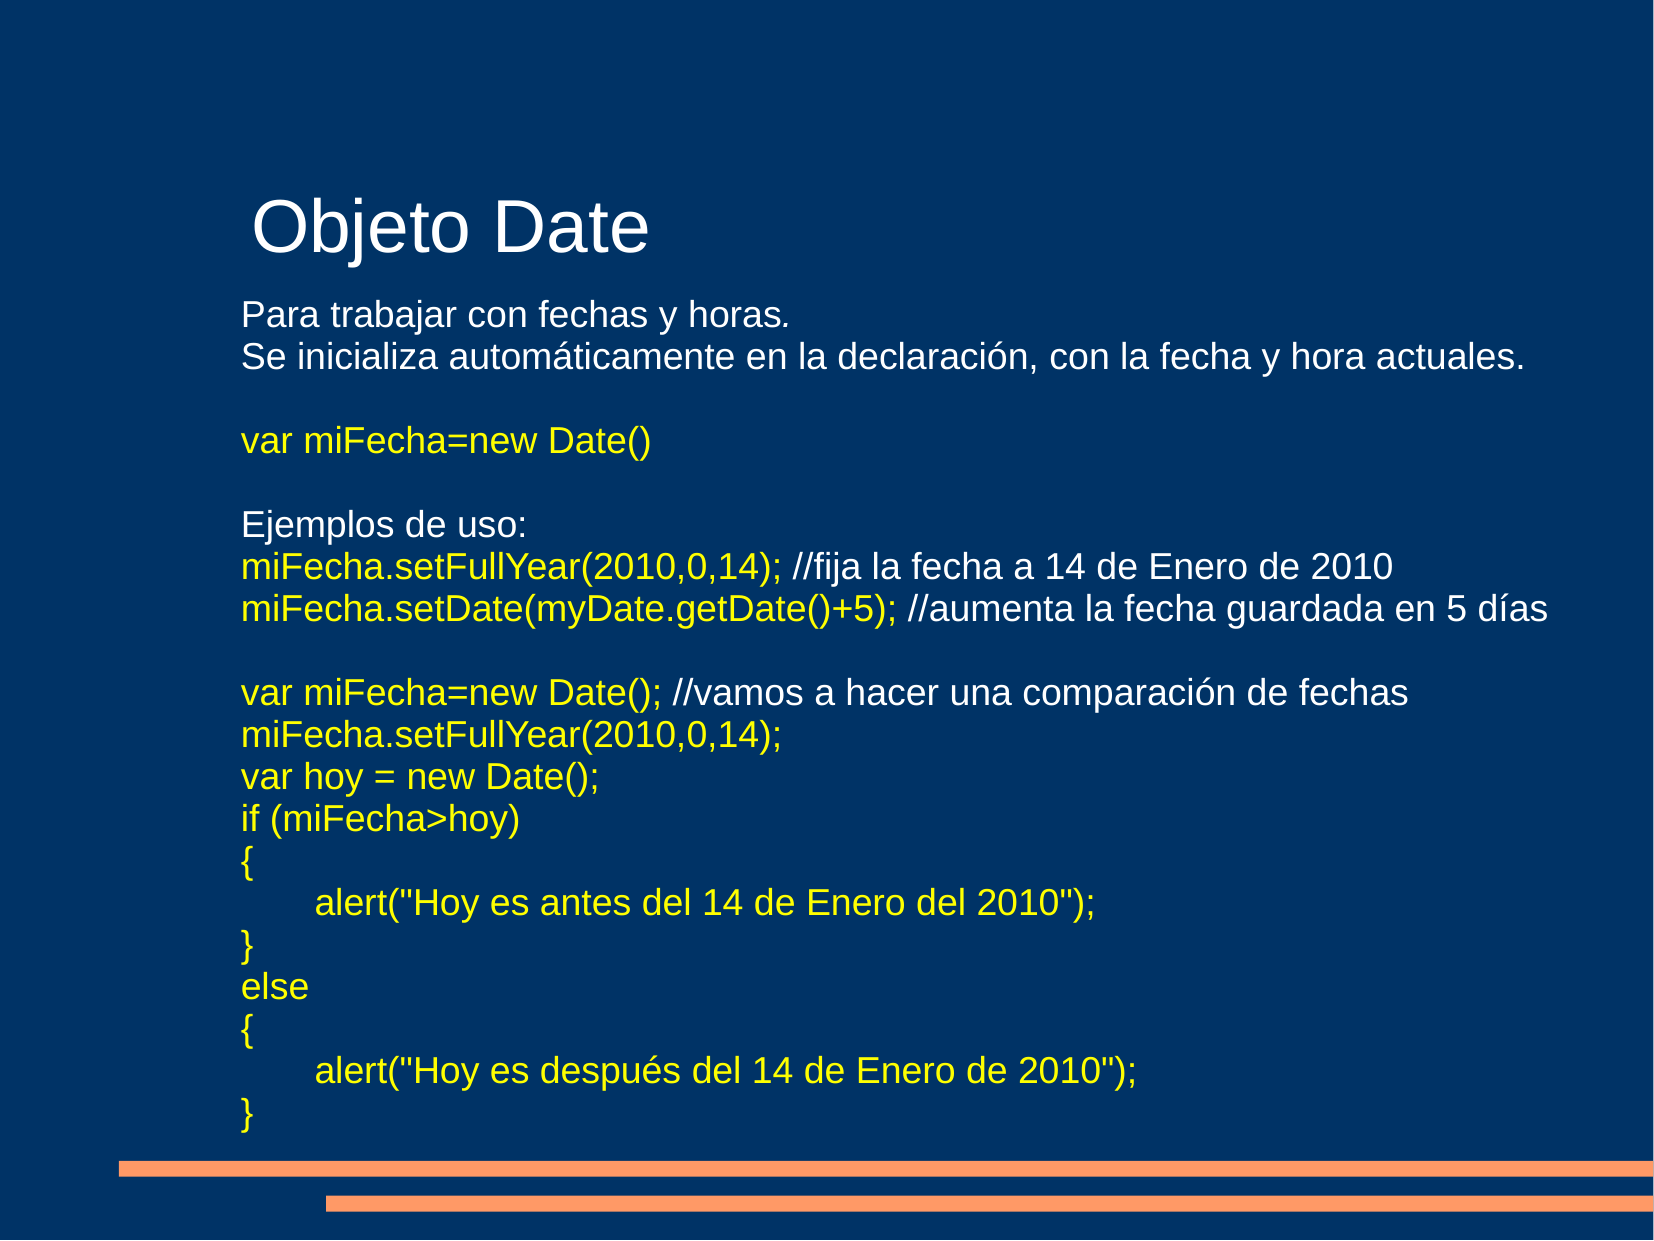

Objeto Date
Para trabajar con fechas y horas.
Se inicializa automáticamente en la declaración, con la fecha y hora actuales.
var miFecha=new Date()
Ejemplos de uso:
miFecha.setFullYear(2010,0,14); //fija la fecha a 14 de Enero de 2010
miFecha.setDate(myDate.getDate()+5); //aumenta la fecha guardada en 5 días
var miFecha=new Date(); //vamos a hacer una comparación de fechas
miFecha.setFullYear(2010,0,14);
var hoy = new Date();
if (miFecha>hoy)
{
	alert("Hoy es antes del 14 de Enero del 2010");
}
else
{
	alert("Hoy es después del 14 de Enero de 2010");
}